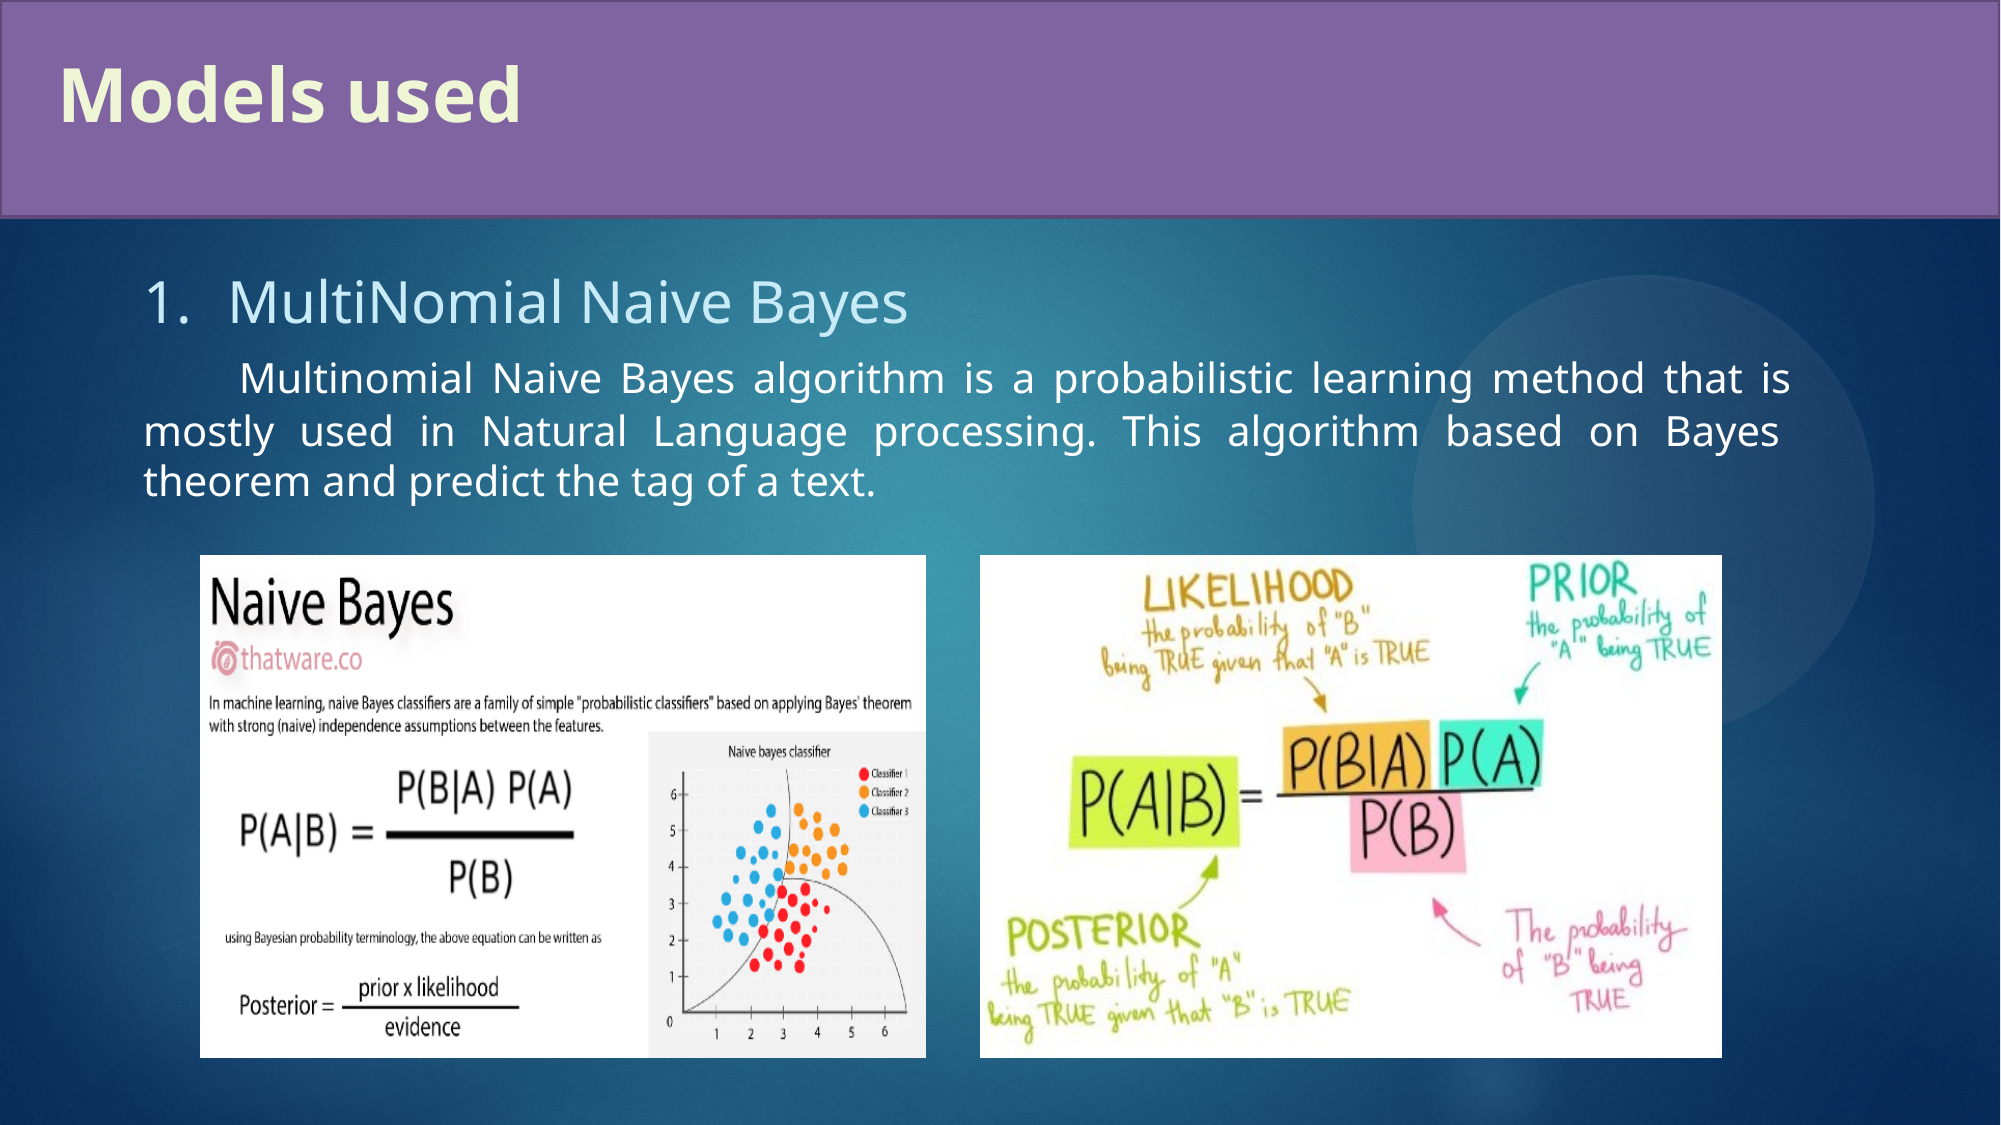

Models used
MultiNomial Naive Bayes
	 Multinomial Naive Bayes algorithm is a probabilistic learning method that is 	mostly used in Natural Language processing. This algorithm based on Bayes 	theorem and predict the tag of a text.